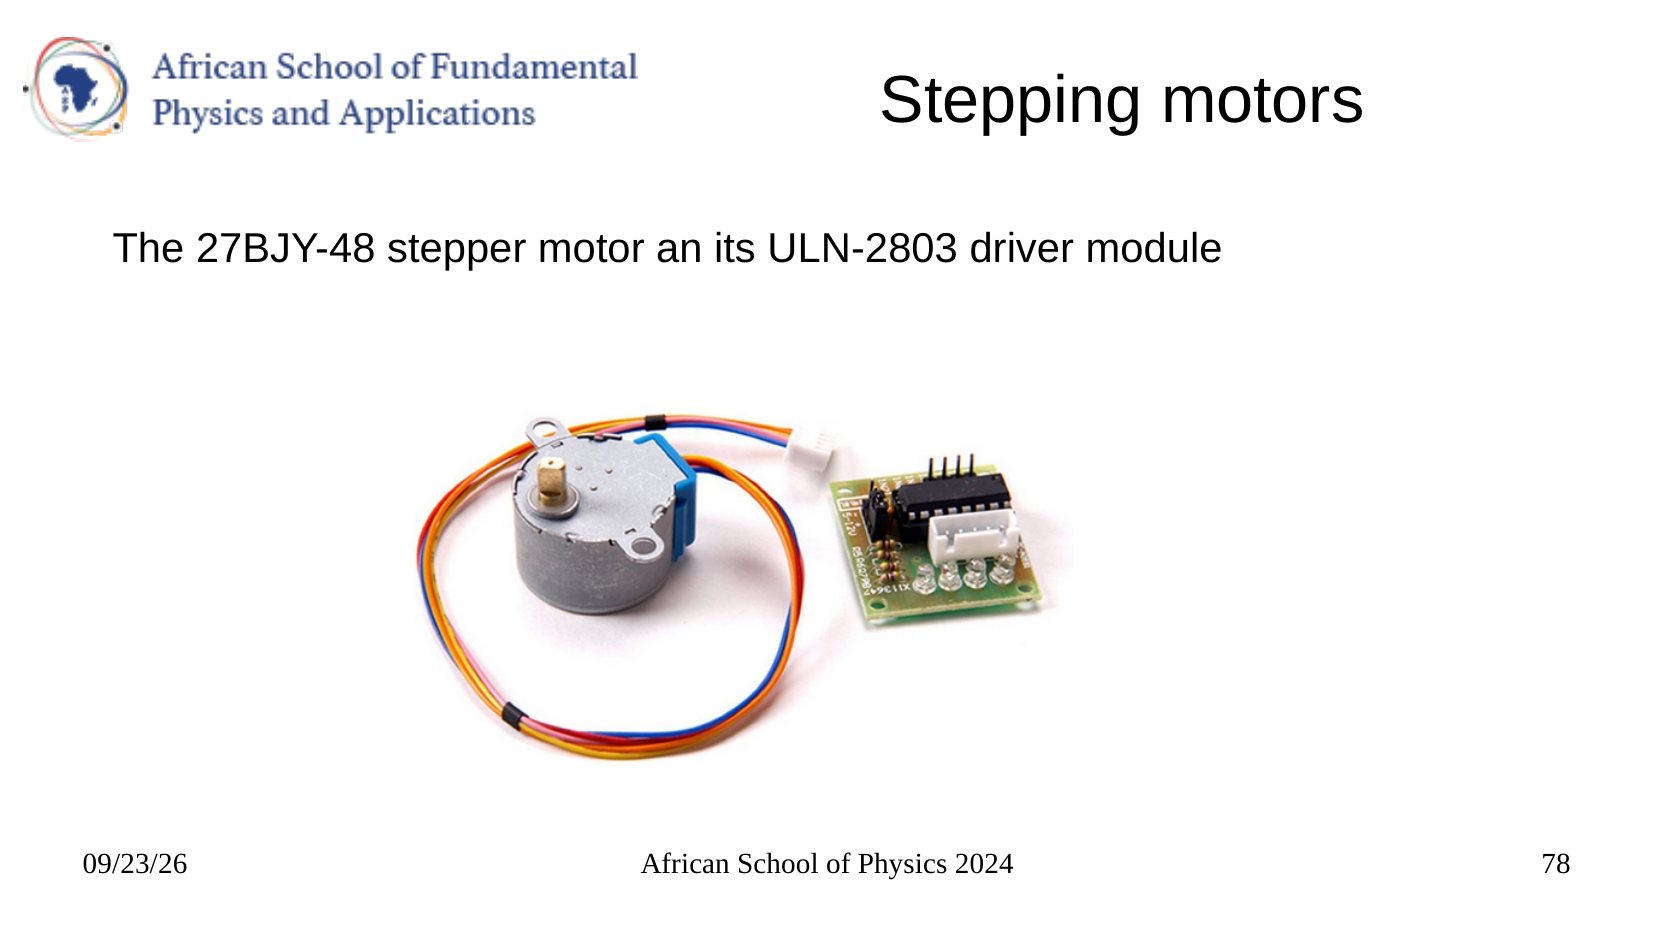

# Stepping motors
The 27BJY-48 stepper motor an its ULN-2803 driver module
African School of Physics 2024
78